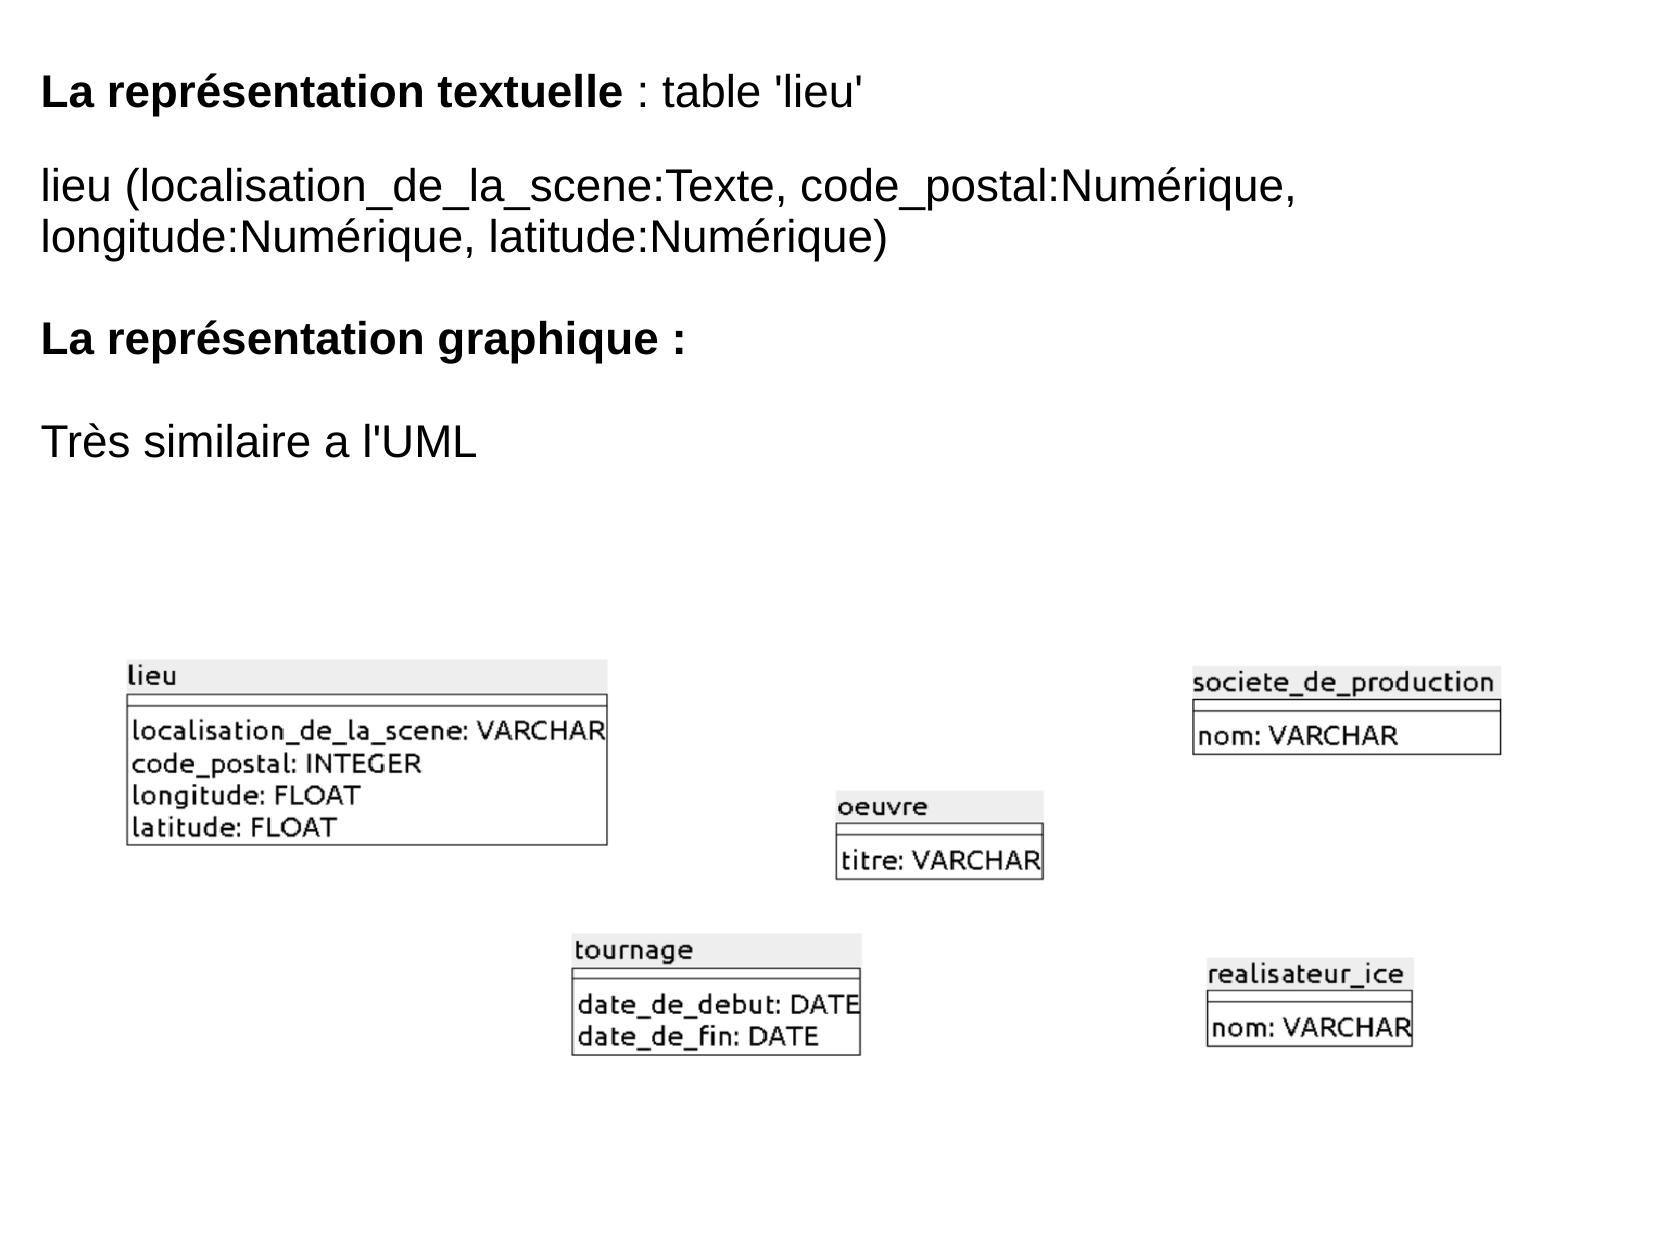

La représentation textuelle : table 'lieu'
lieu (localisation_de_la_scene:Texte, code_postal:Numérique, longitude:Numérique, latitude:Numérique)
La représentation graphique :
Très similaire a l'UML